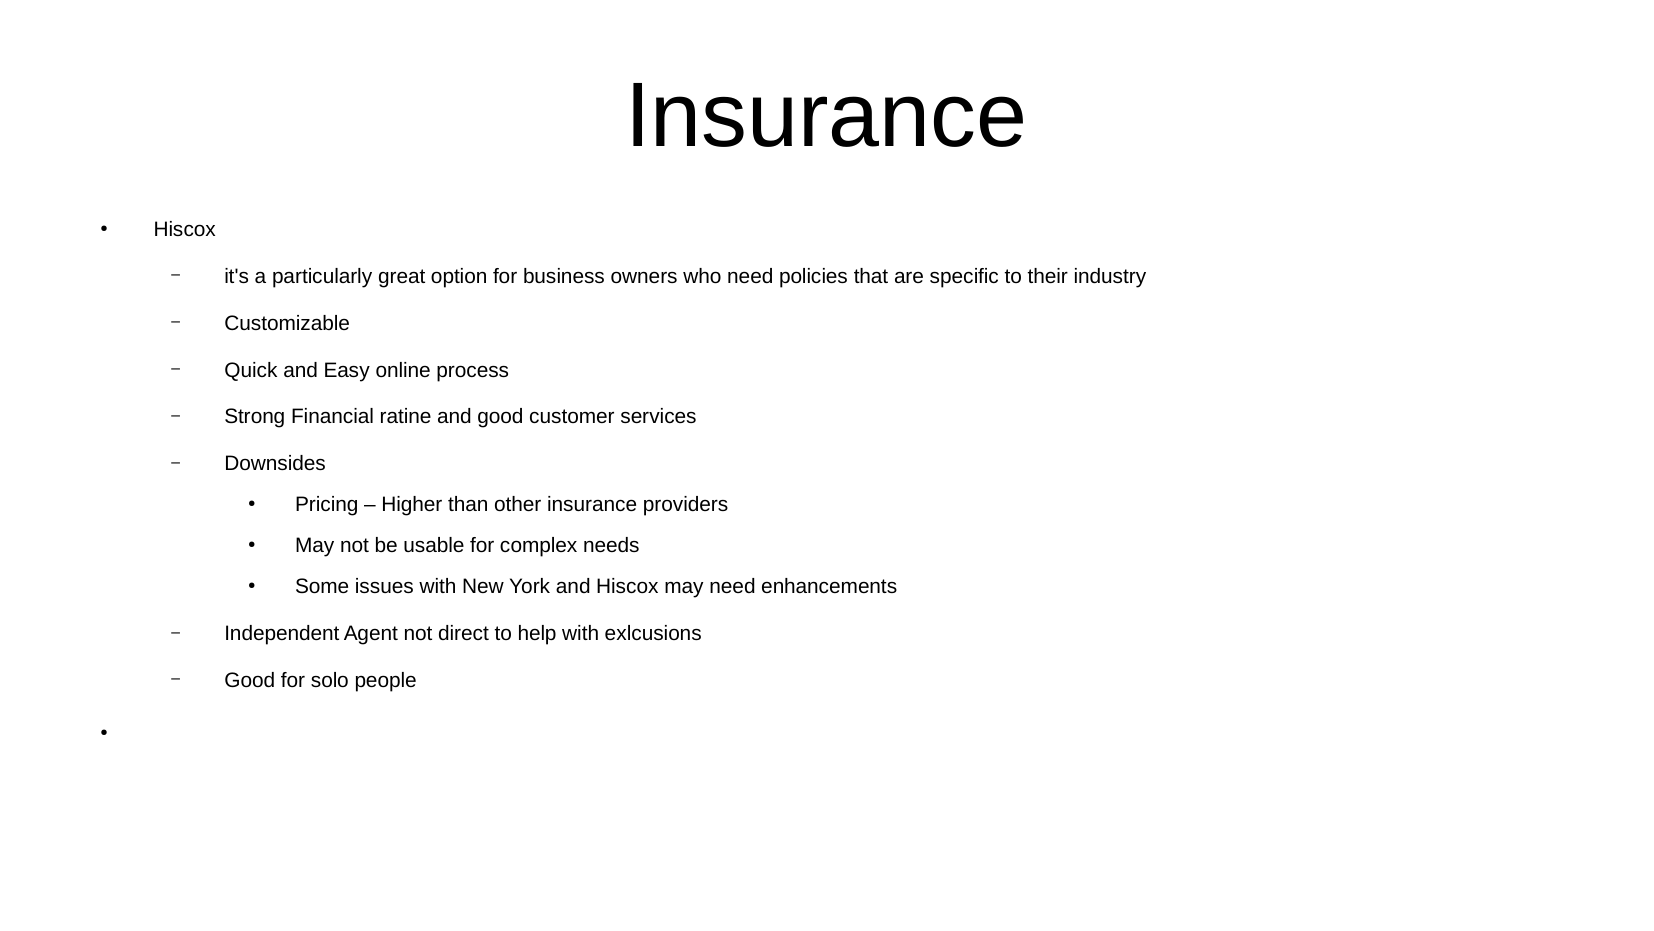

# Insurance
Hiscox
it's a particularly great option for business owners who need policies that are specific to their industry
Customizable
Quick and Easy online process
Strong Financial ratine and good customer services
Downsides
Pricing – Higher than other insurance providers
May not be usable for complex needs
Some issues with New York and Hiscox may need enhancements
Independent Agent not direct to help with exlcusions
Good for solo people